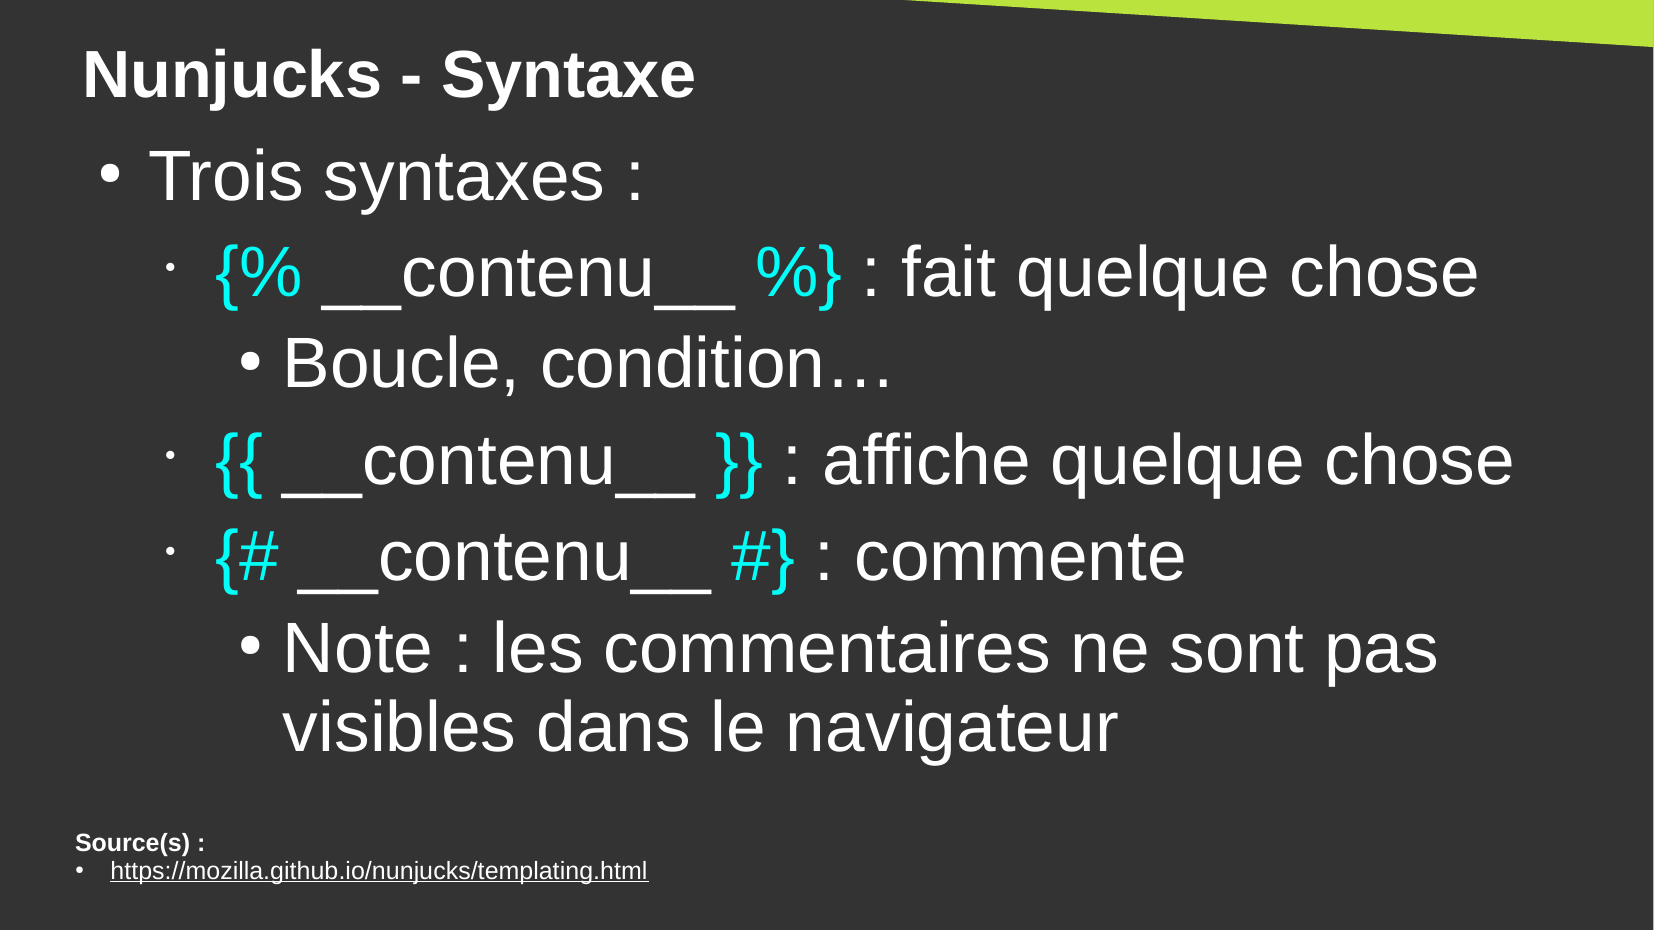

# Nunjucks - Syntaxe
Trois syntaxes :
{% __contenu__ %} : fait quelque chose
Boucle, condition…
{{ __contenu__ }} : affiche quelque chose
{# __contenu__ #} : commente
Note : les commentaires ne sont pas visibles dans le navigateur
Source(s) :
https://mozilla.github.io/nunjucks/templating.html